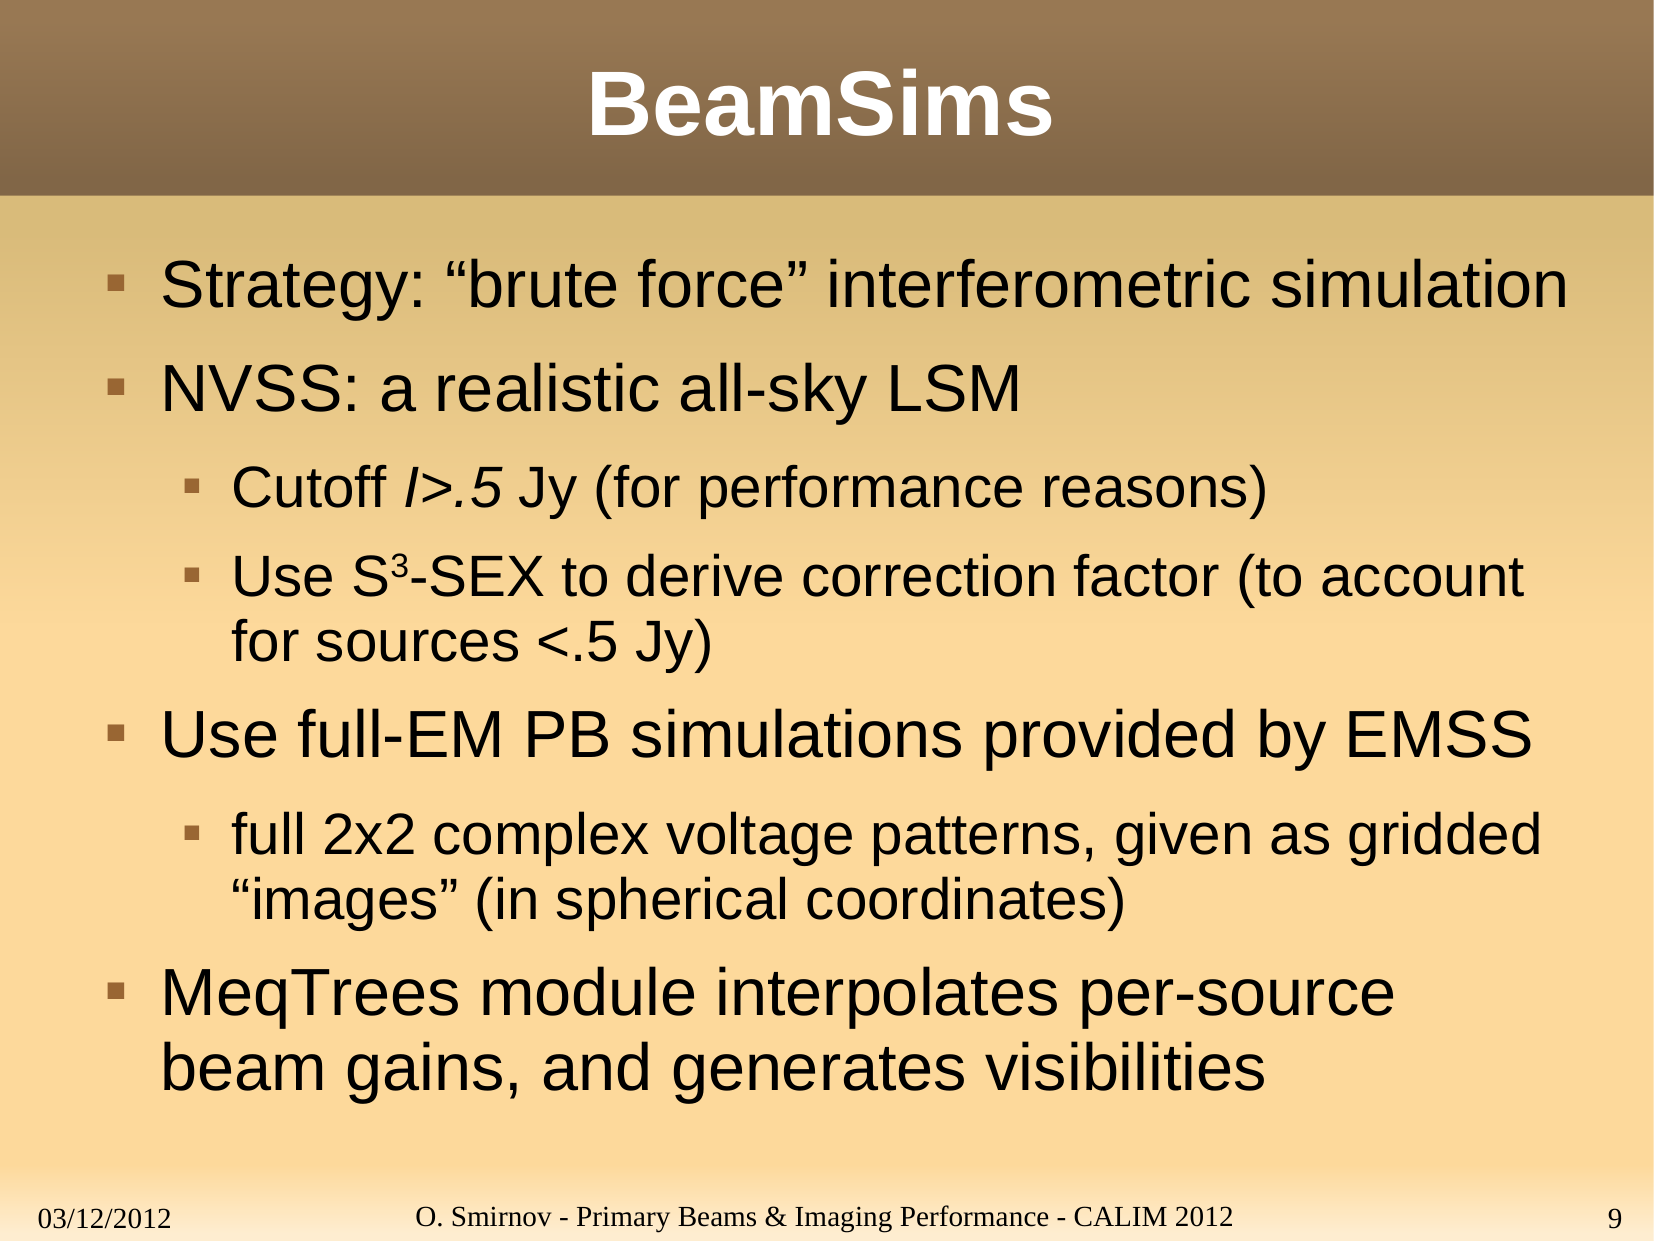

# BeamSims
Strategy: “brute force” interferometric simulation
NVSS: a realistic all-sky LSM
Cutoff I>.5 Jy (for performance reasons)
Use S3-SEX to derive correction factor (to account for sources <.5 Jy)
Use full-EM PB simulations provided by EMSS
full 2x2 complex voltage patterns, given as gridded “images” (in spherical coordinates)
MeqTrees module interpolates per-source beam gains, and generates visibilities
O. Smirnov - Primary Beams & Imaging Performance - CALIM 2012
03/12/2012
9